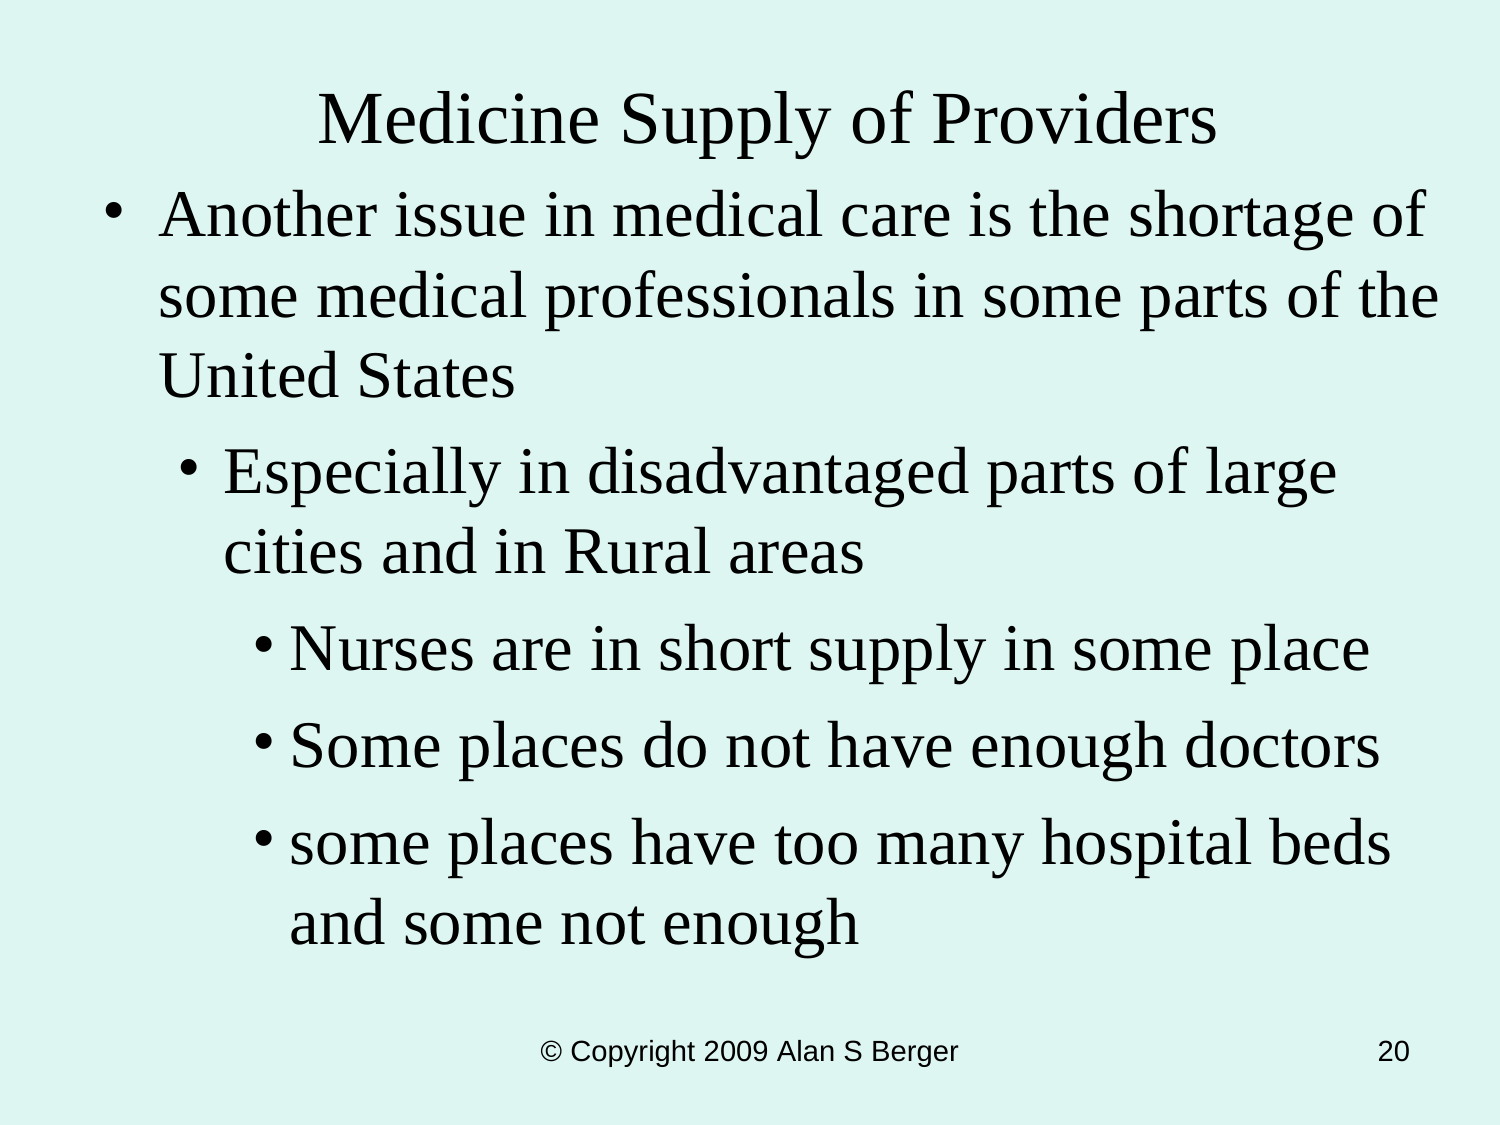

# Medicine Supply of Providers
Another issue in medical care is the shortage of some medical professionals in some parts of the United States
Especially in disadvantaged parts of large cities and in Rural areas
Nurses are in short supply in some place
Some places do not have enough doctors
some places have too many hospital beds and some not enough
© Copyright 2009 Alan S Berger
20